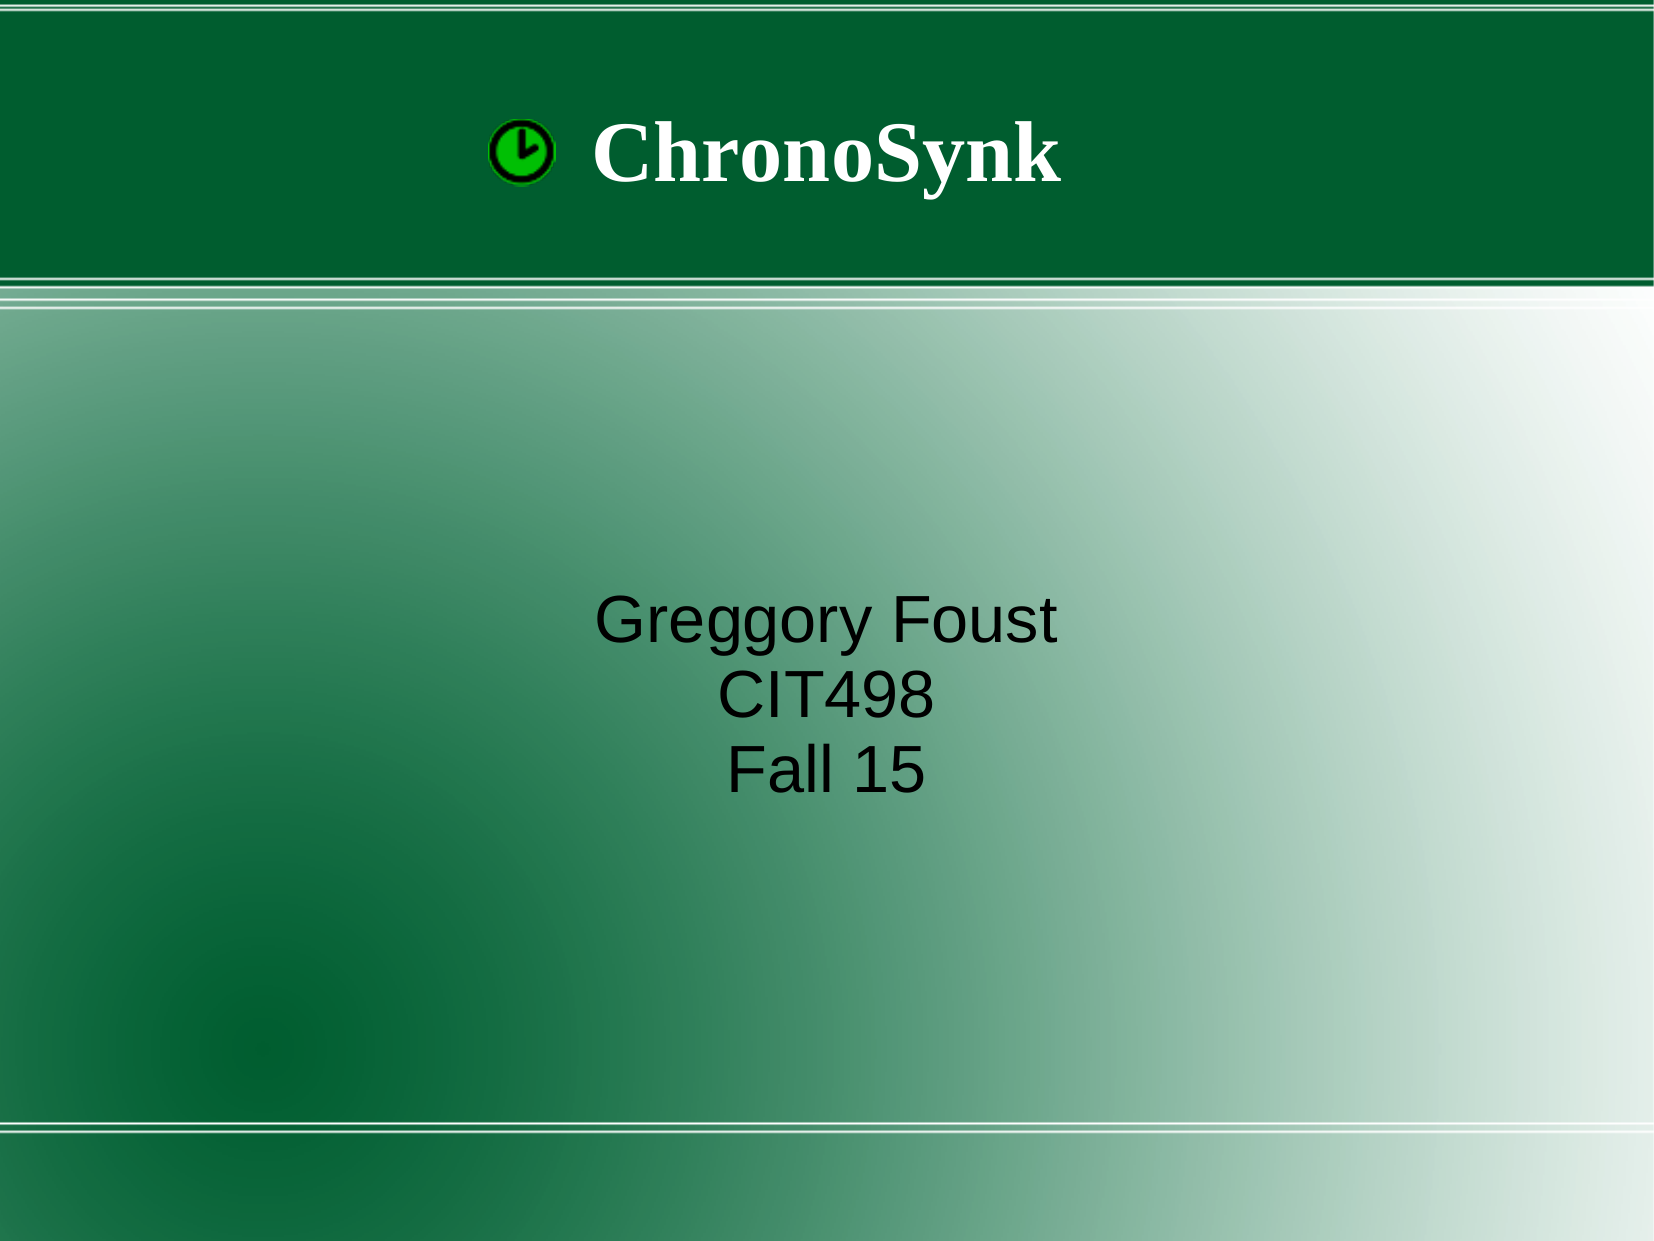

# ChronoSynk
Greggory Foust
CIT498
Fall 15